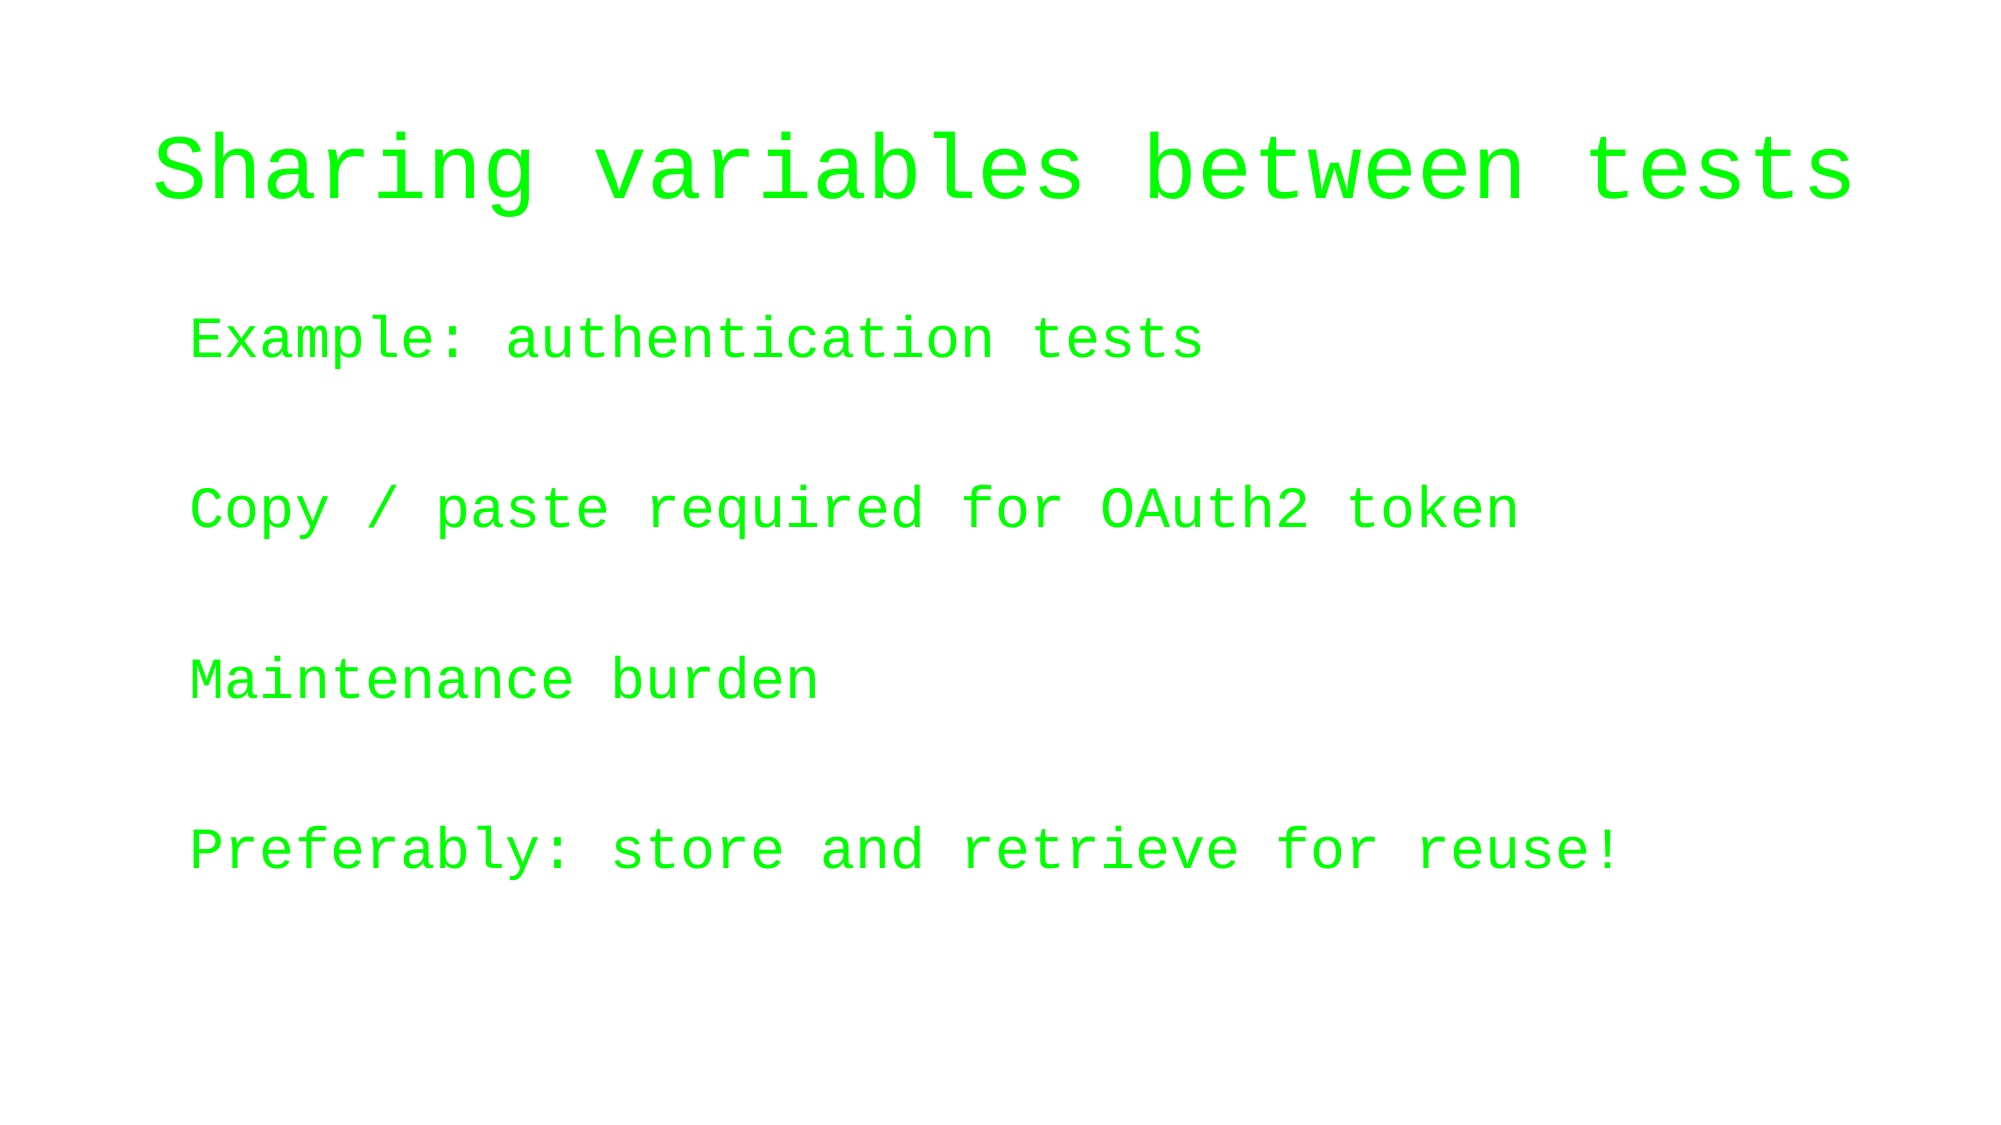

# Sharing variables between tests
Example: authentication tests
Copy / paste required for OAuth2 token
Maintenance burden
Preferably: store and retrieve for reuse!